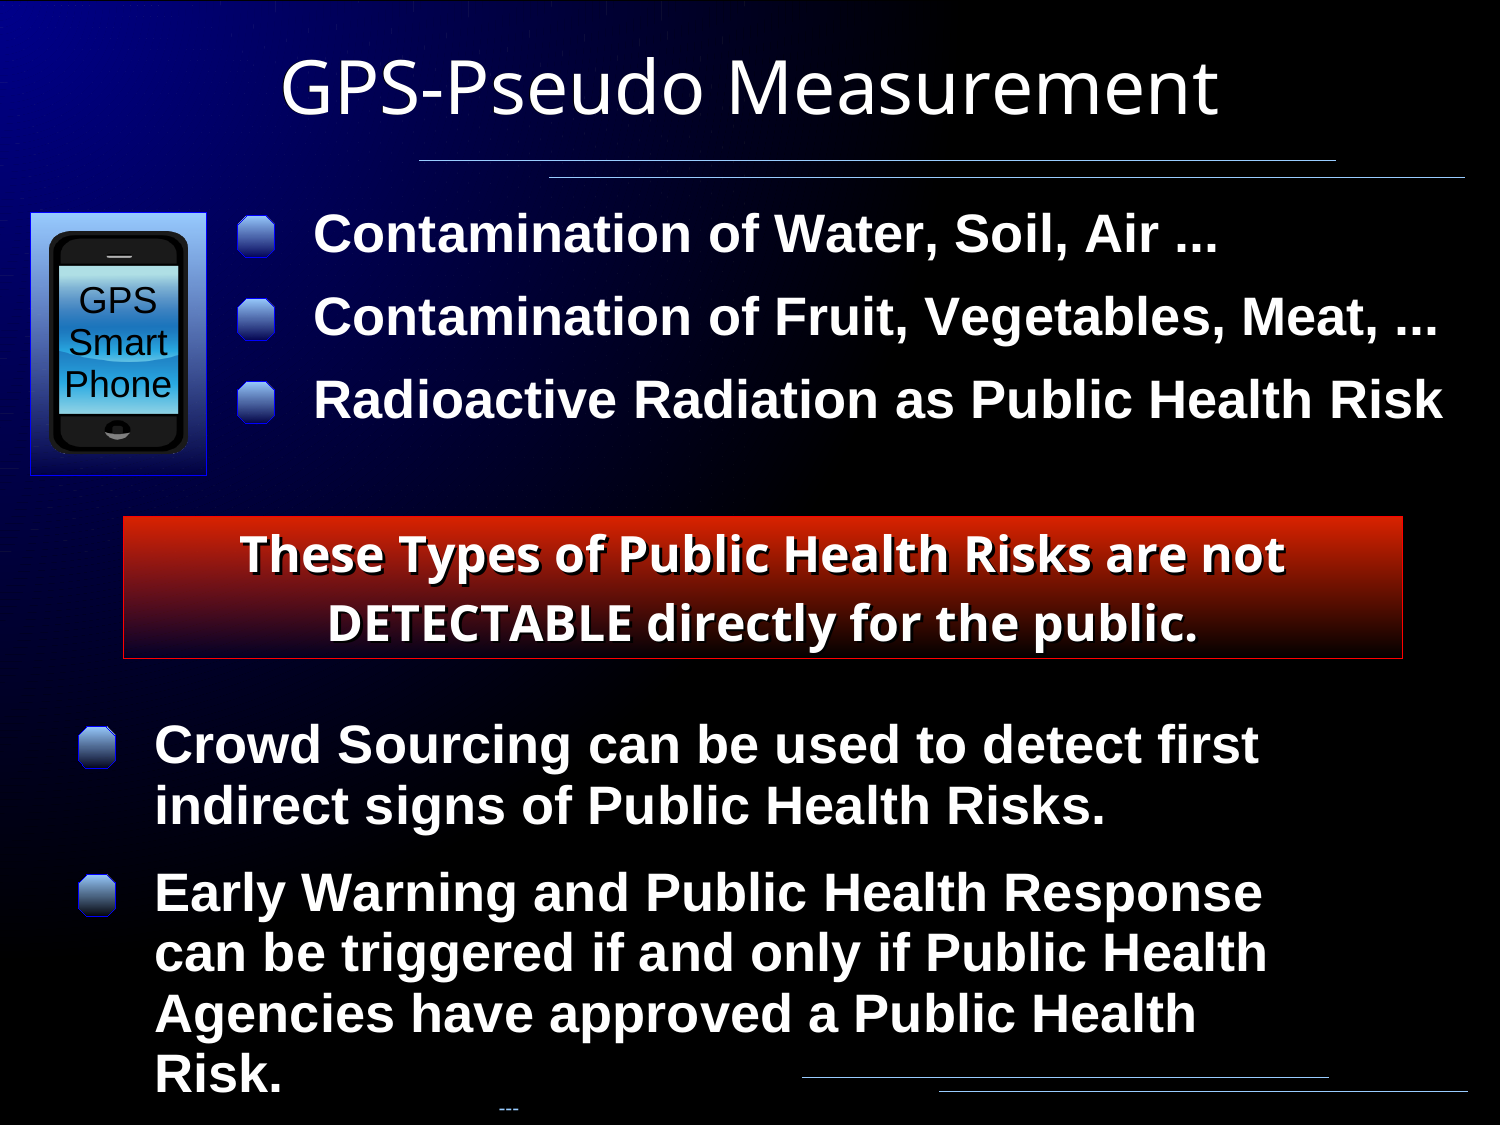

# GPS-Pseudo Measurement
Contamination of Water, Soil, Air ...
GPS
Smart
Phone
Contamination of Fruit, Vegetables, Meat, ...
Radioactive Radiation as Public Health Risk
These Types of Public Health Risks are not
DETECTABLE directly for the public.
Crowd Sourcing can be used to detect first indirect signs of Public Health Risks.
Early Warning and Public Health Response can be triggered if and only if Public Health Agencies have approved a Public Health Risk.